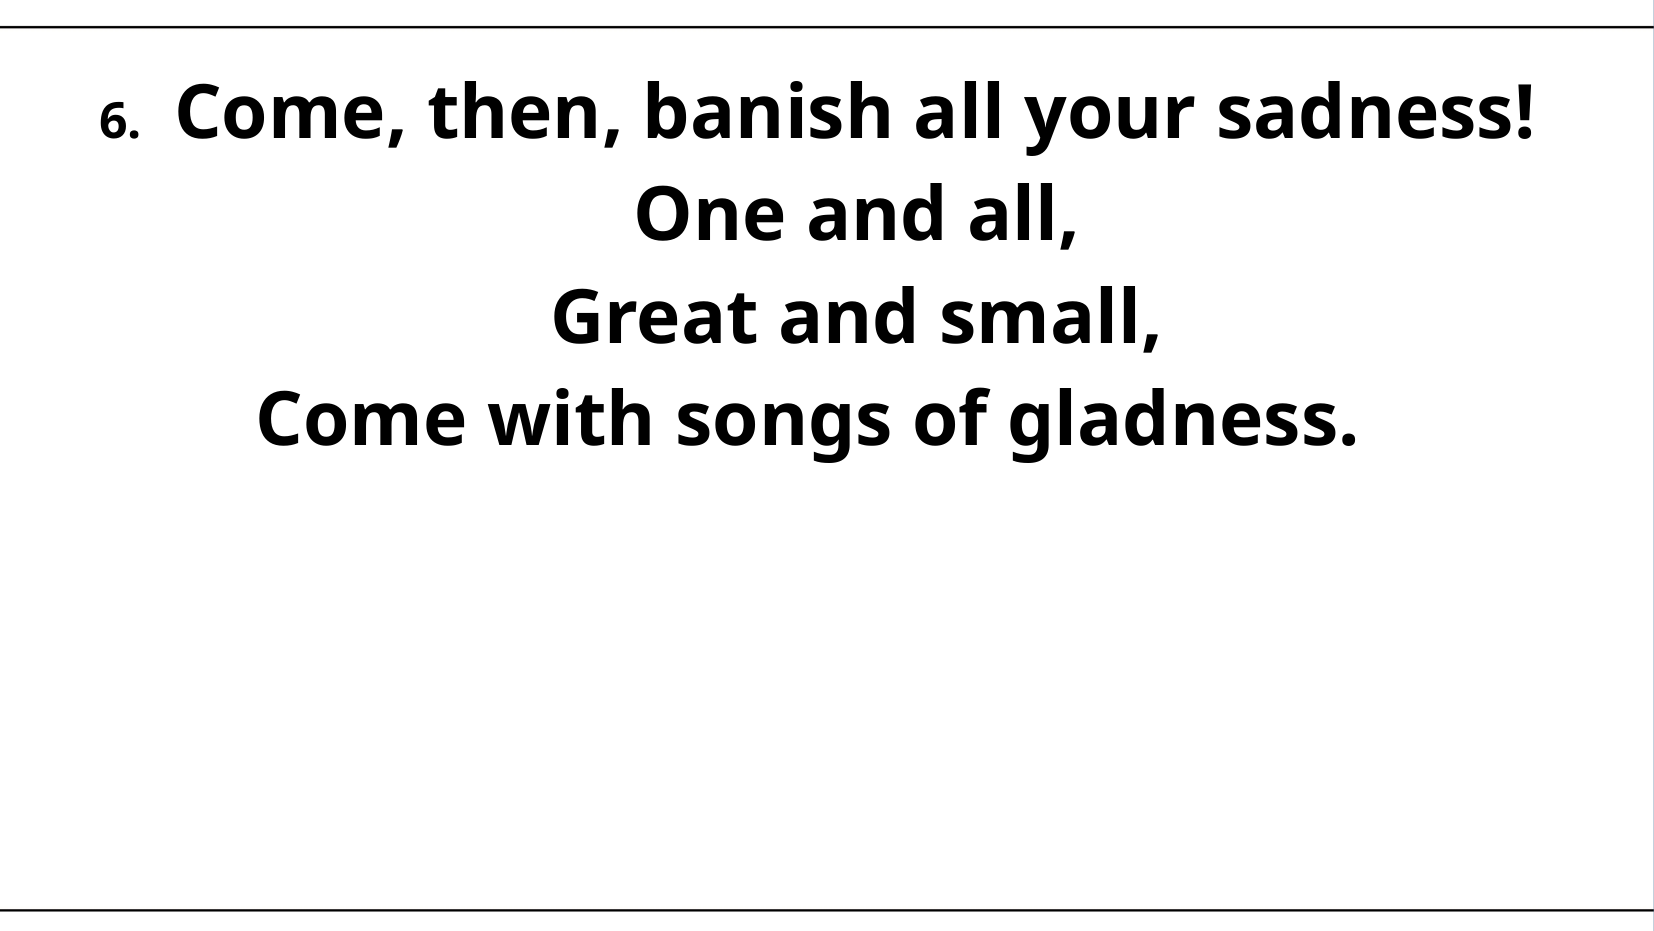

6.	Come, then, banish all your sadness!
 One and all,
 Great and small,
Come with songs of gladness.